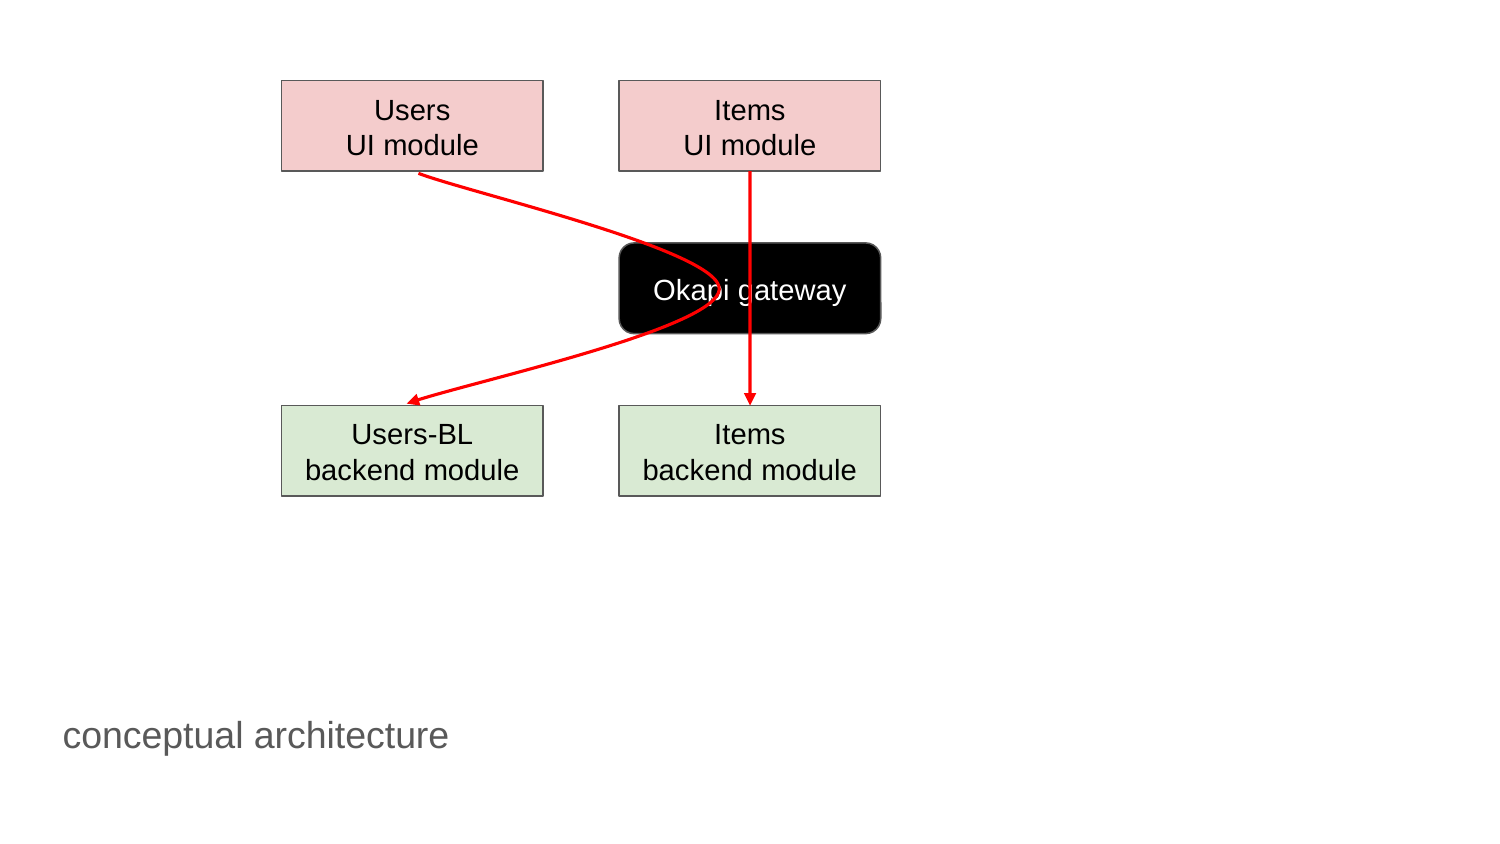

Users
UI module
Items
UI module
Okapi gateway
Users-BL
backend module
Items
backend module
# conceptual architecture